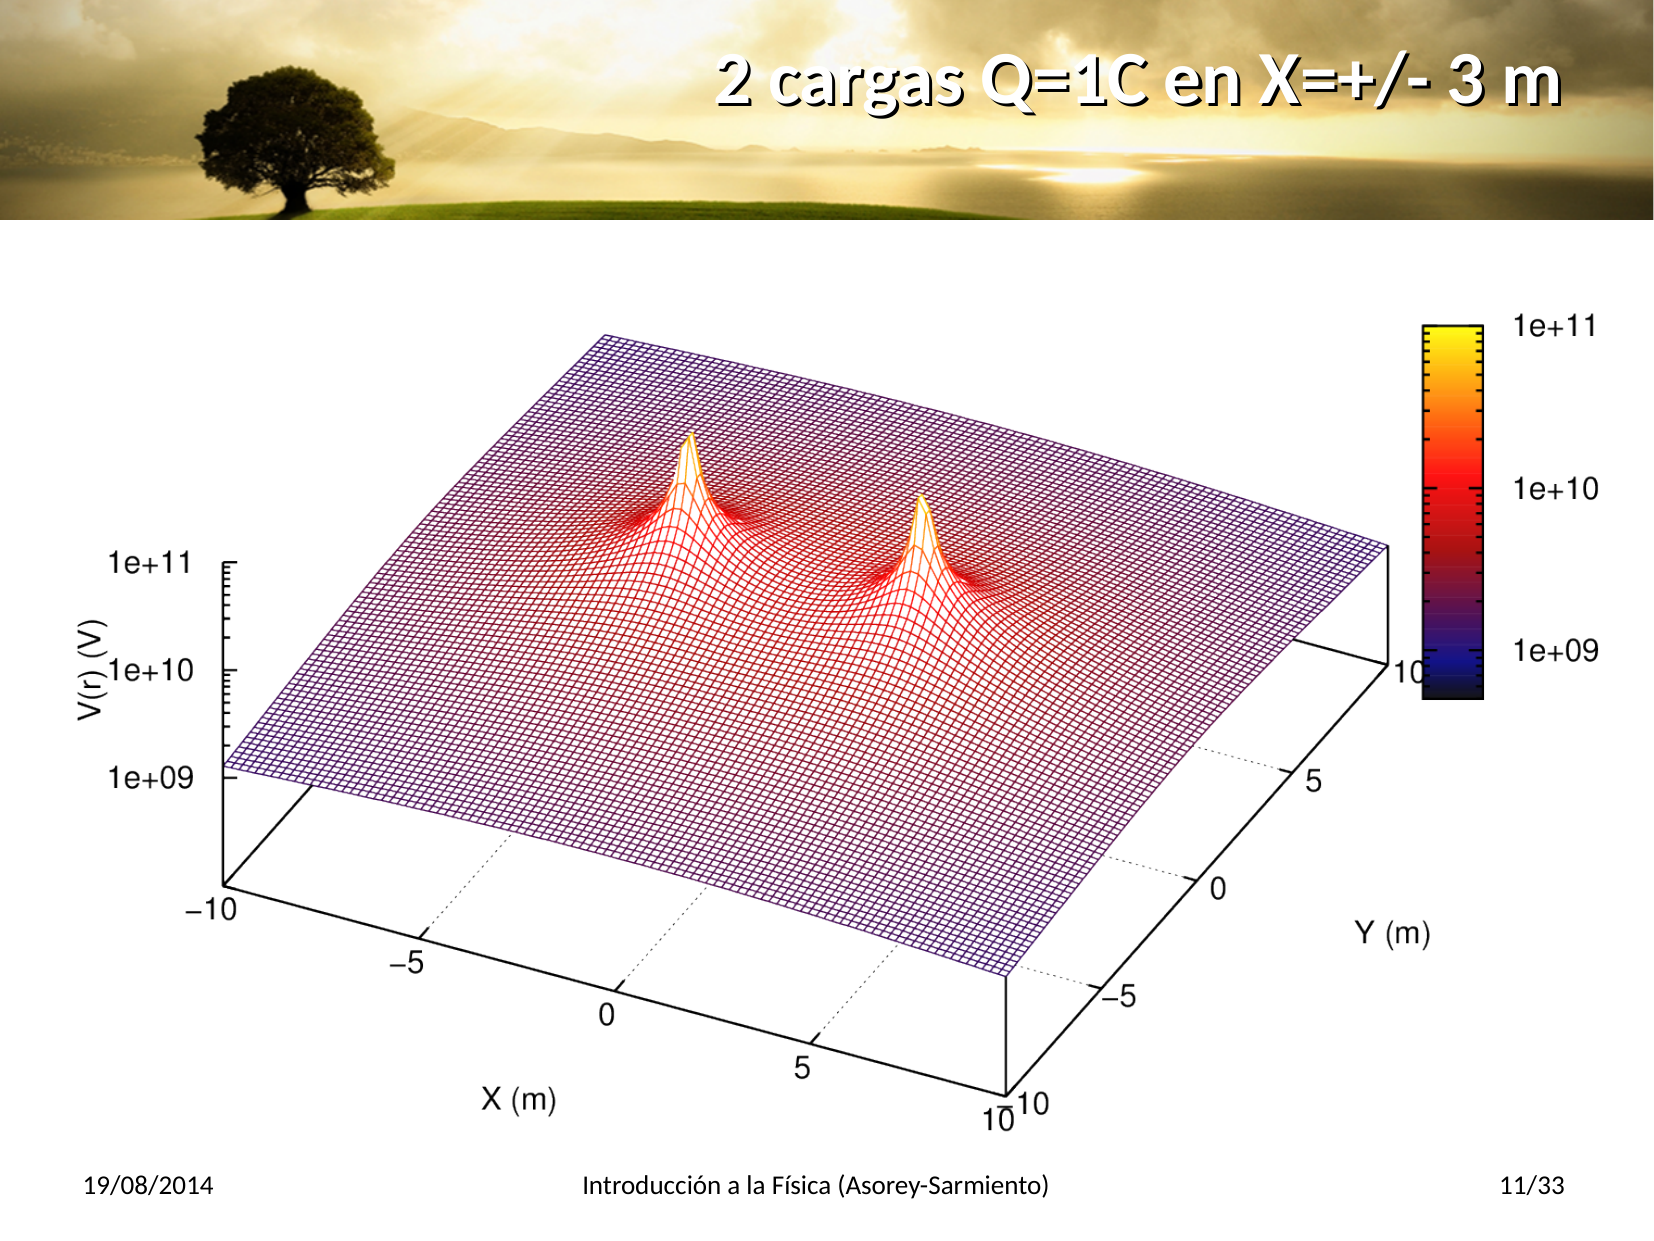

# 2 cargas Q=1C en X=+/- 3 m
19/08/2014
Introducción a la Física (Asorey-Sarmiento)
11